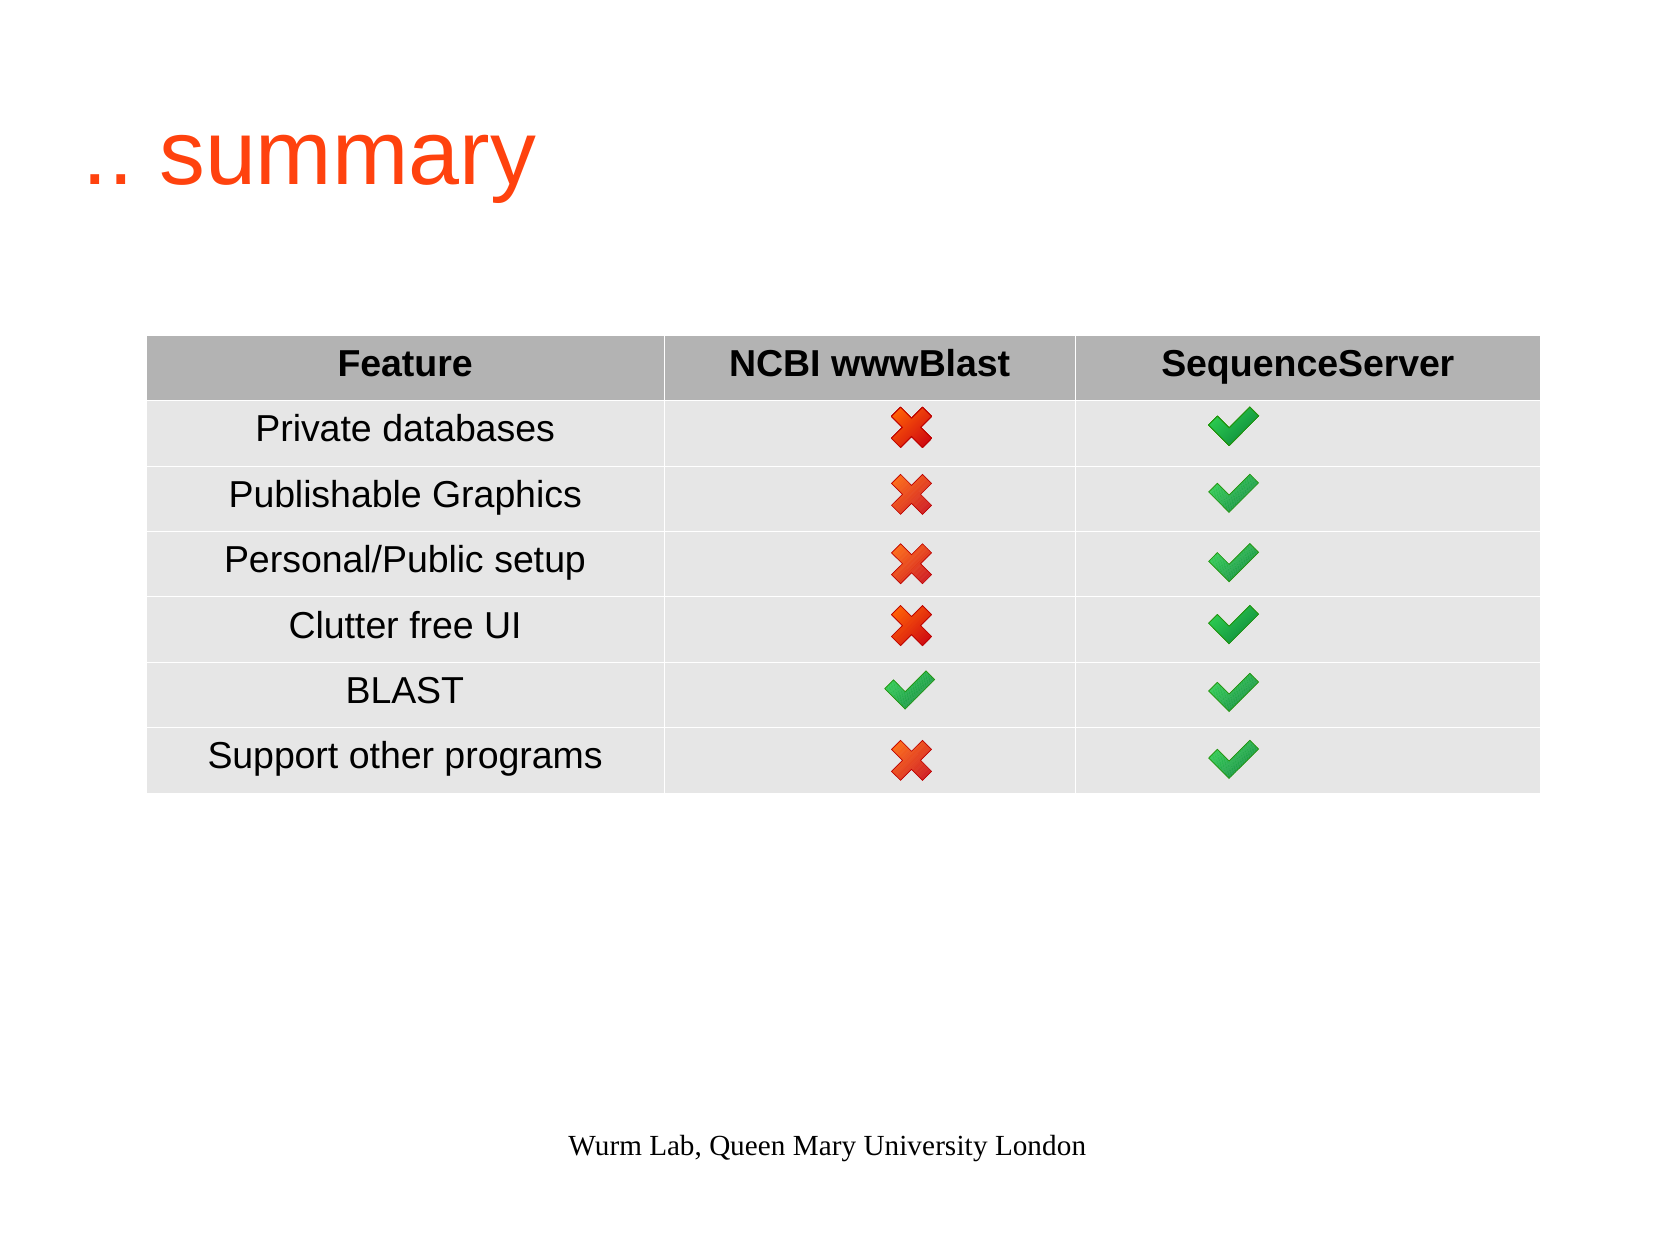

# .. summary
| Feature | NCBI wwwBlast | SequenceServer |
| --- | --- | --- |
| Private databases | | |
| Publishable Graphics | | |
| Personal/Public setup | | |
| Clutter free UI | | |
| BLAST | | |
| Support other programs | | |
Wurm Lab, Queen Mary University London